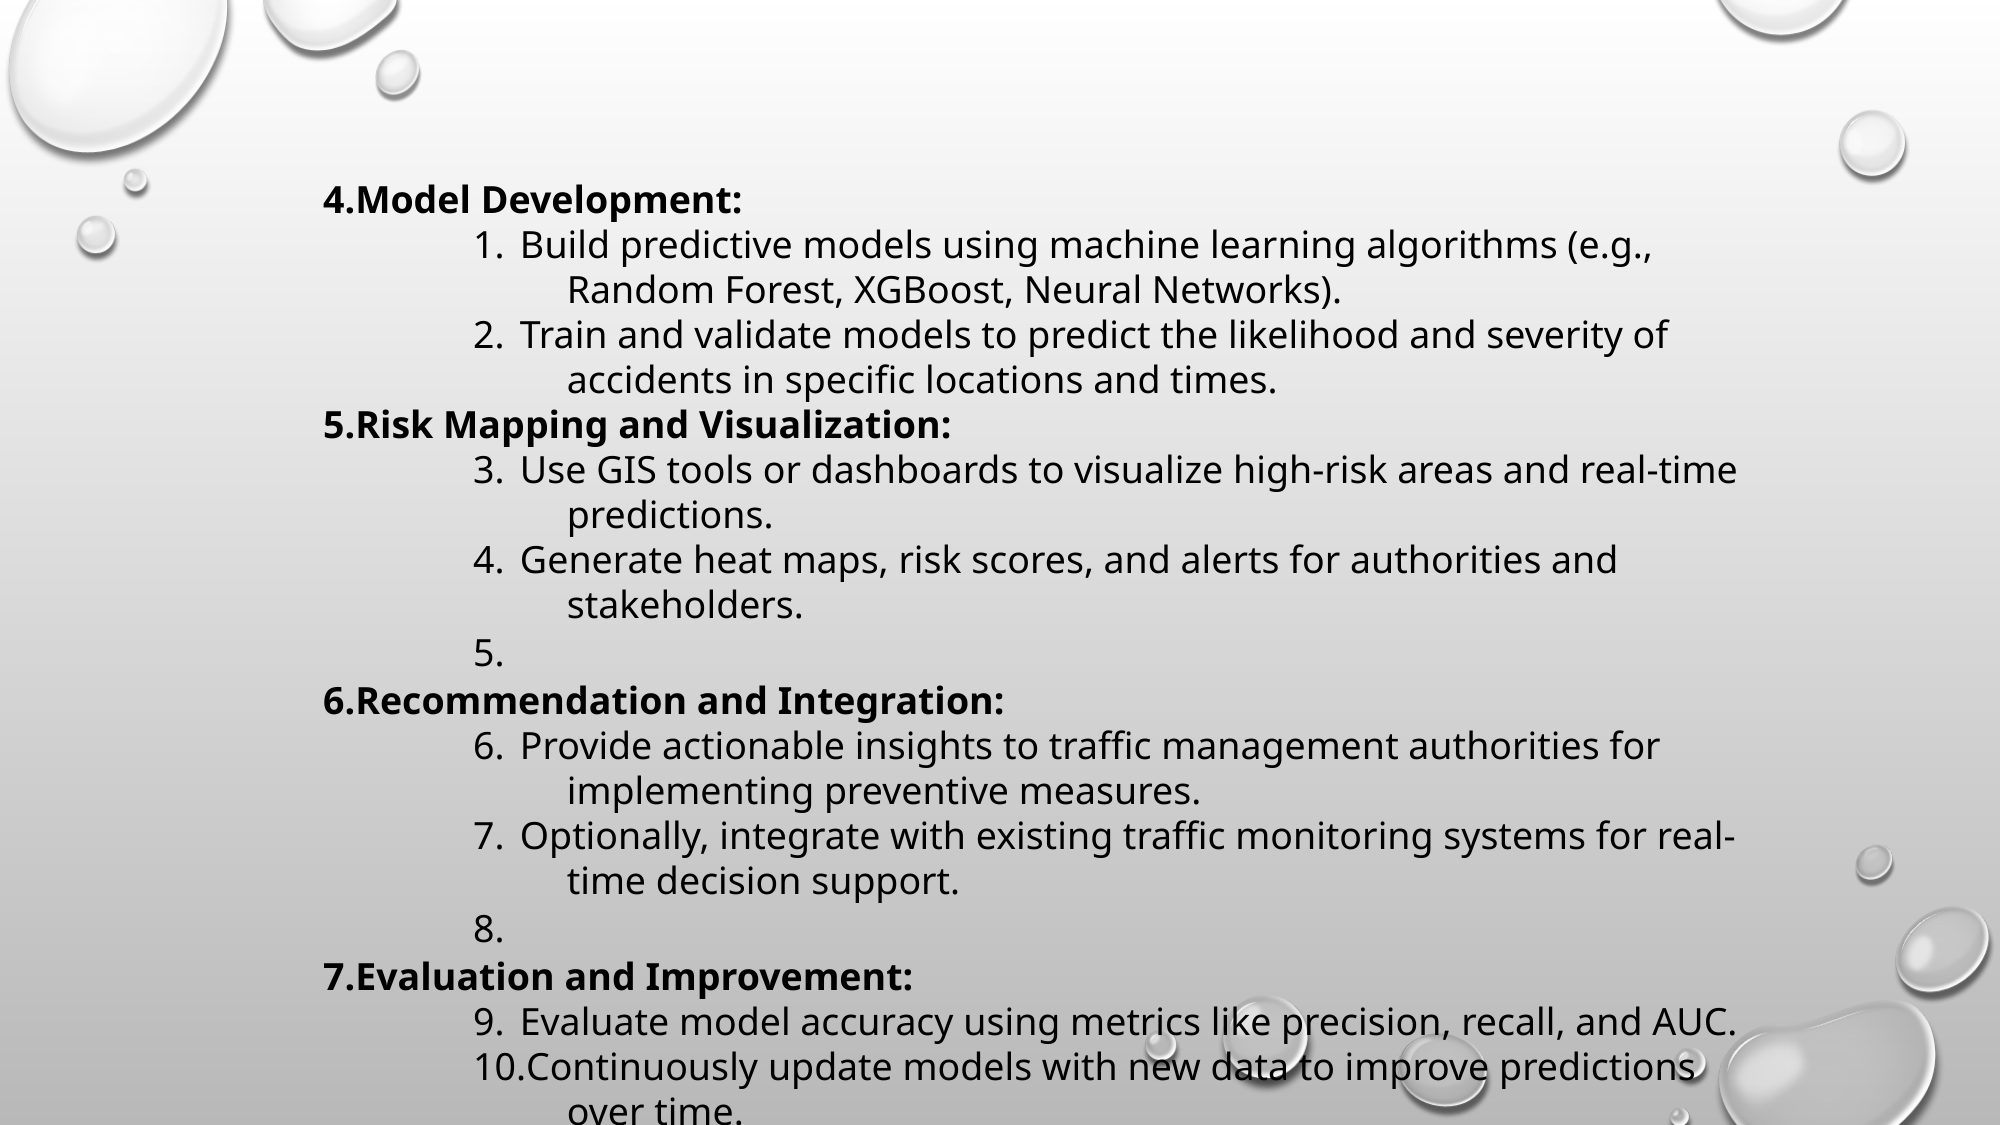

4.Model Development:
Build predictive models using machine learning algorithms (e.g., Random Forest, XGBoost, Neural Networks).
Train and validate models to predict the likelihood and severity of accidents in specific locations and times.
5.Risk Mapping and Visualization:
Use GIS tools or dashboards to visualize high-risk areas and real-time predictions.
Generate heat maps, risk scores, and alerts for authorities and stakeholders.
6.Recommendation and Integration:
Provide actionable insights to traffic management authorities for implementing preventive measures.
Optionally, integrate with existing traffic monitoring systems for real-time decision support.
7.Evaluation and Improvement:
Evaluate model accuracy using metrics like precision, recall, and AUC.
Continuously update models with new data to improve predictions over time.